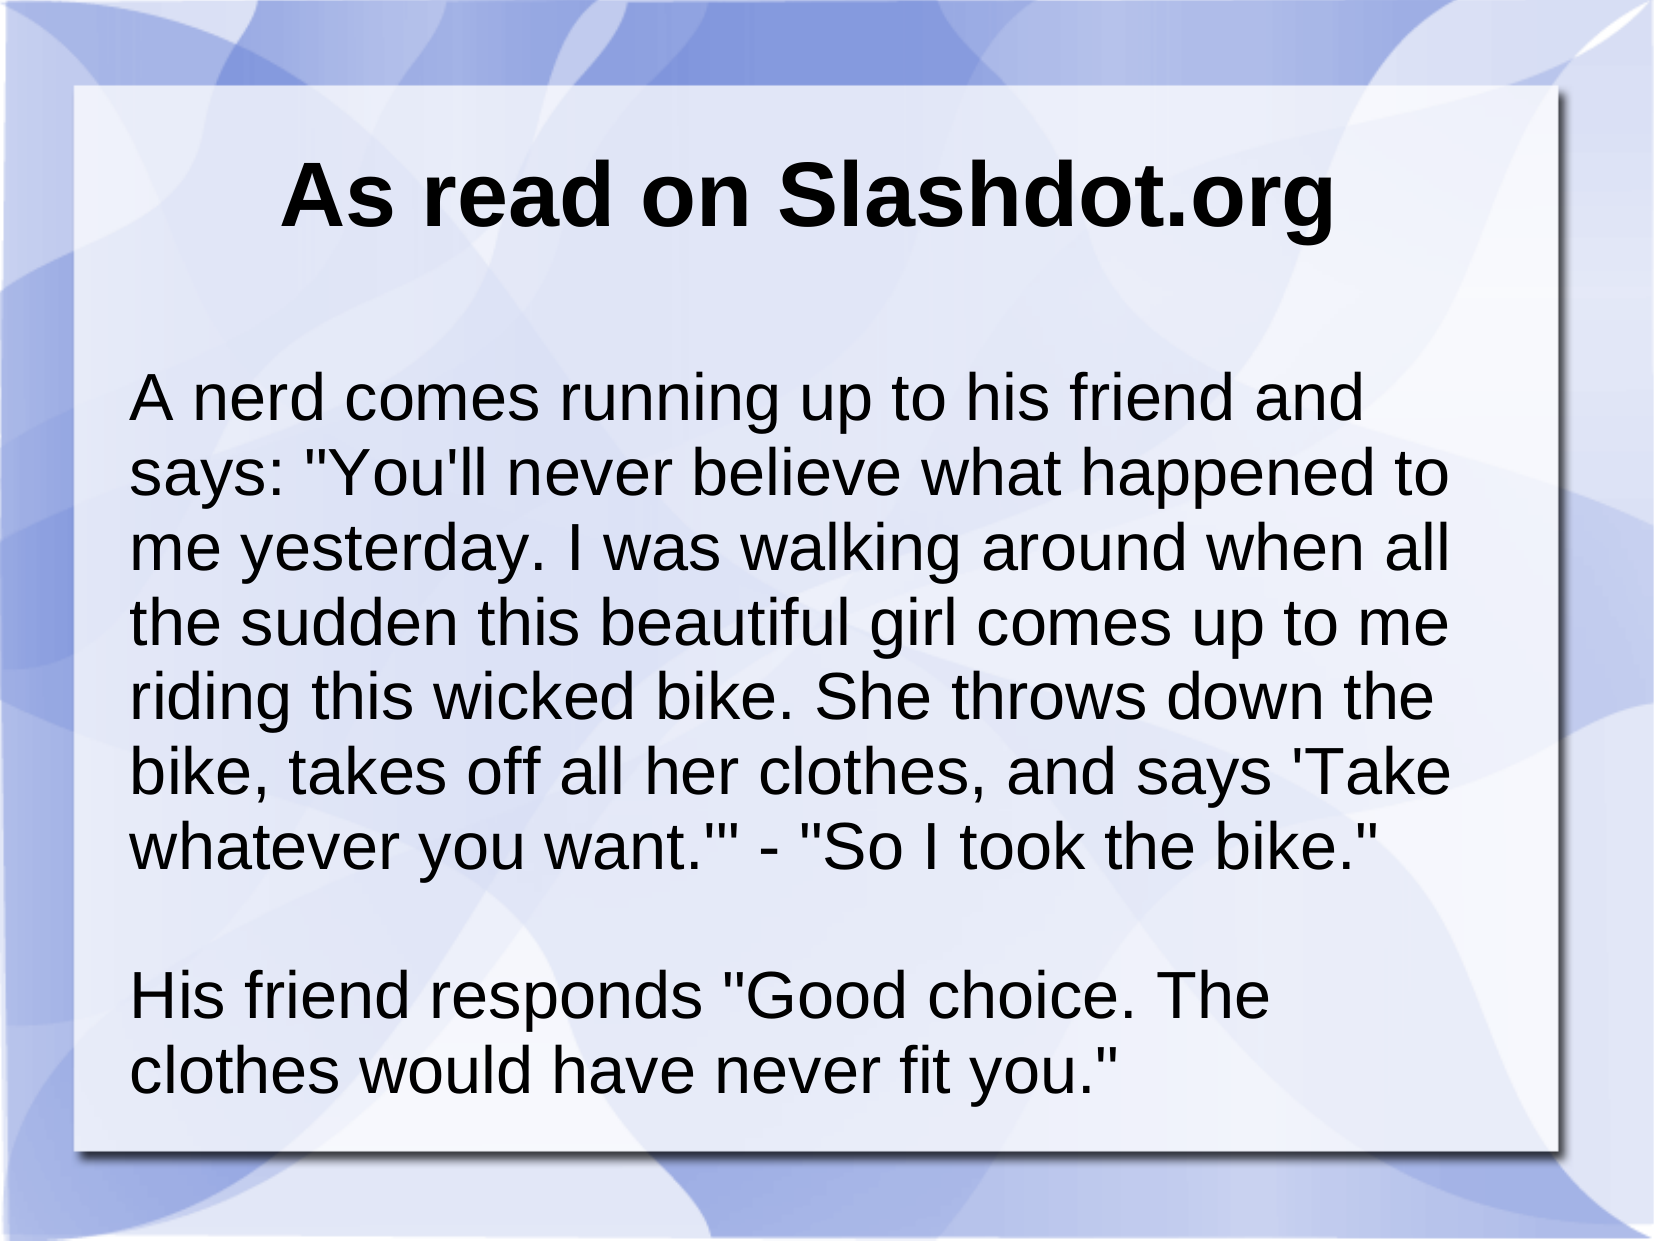

# As read on Slashdot.org
A nerd comes running up to his friend and says: "You'll never believe what happened to me yesterday. I was walking around when all the sudden this beautiful girl comes up to me riding this wicked bike. She throws down the bike, takes off all her clothes, and says 'Take whatever you want.'" - "So I took the bike."
His friend responds "Good choice. The clothes would have never fit you."